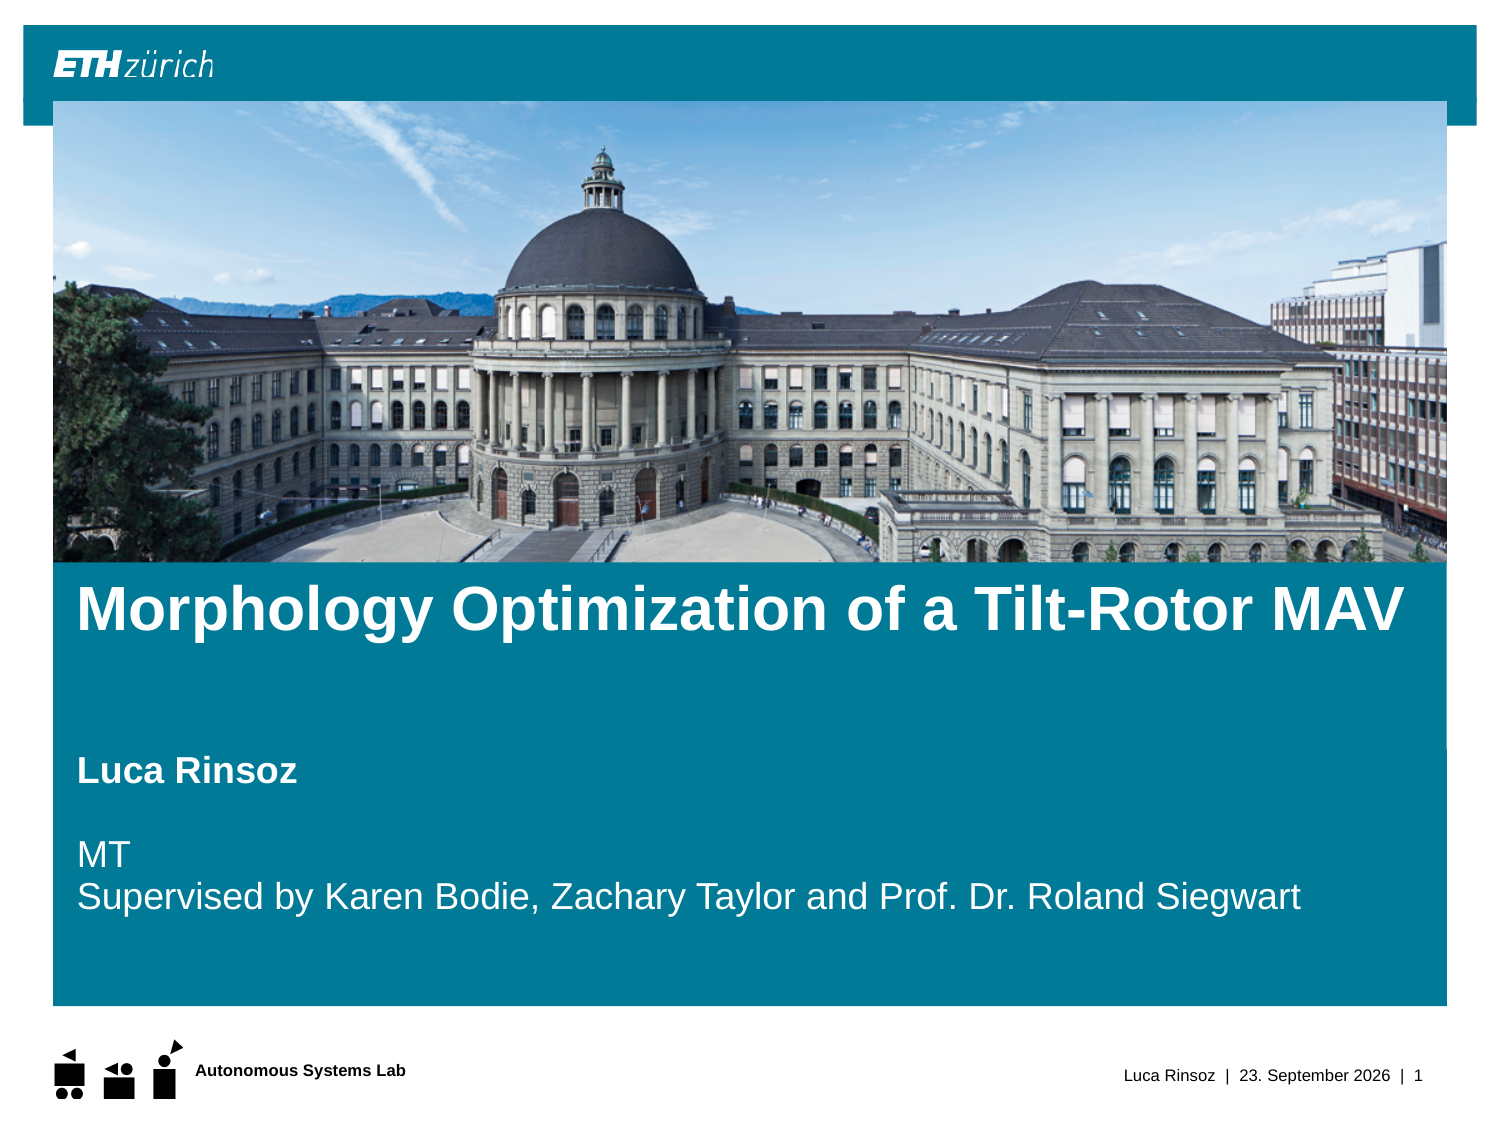

# Morphology Optimization of a Tilt-Rotor MAV
Luca Rinsoz
MT
Supervised by Karen Bodie, Zachary Taylor and Prof. Dr. Roland Siegwart
((Name))
1